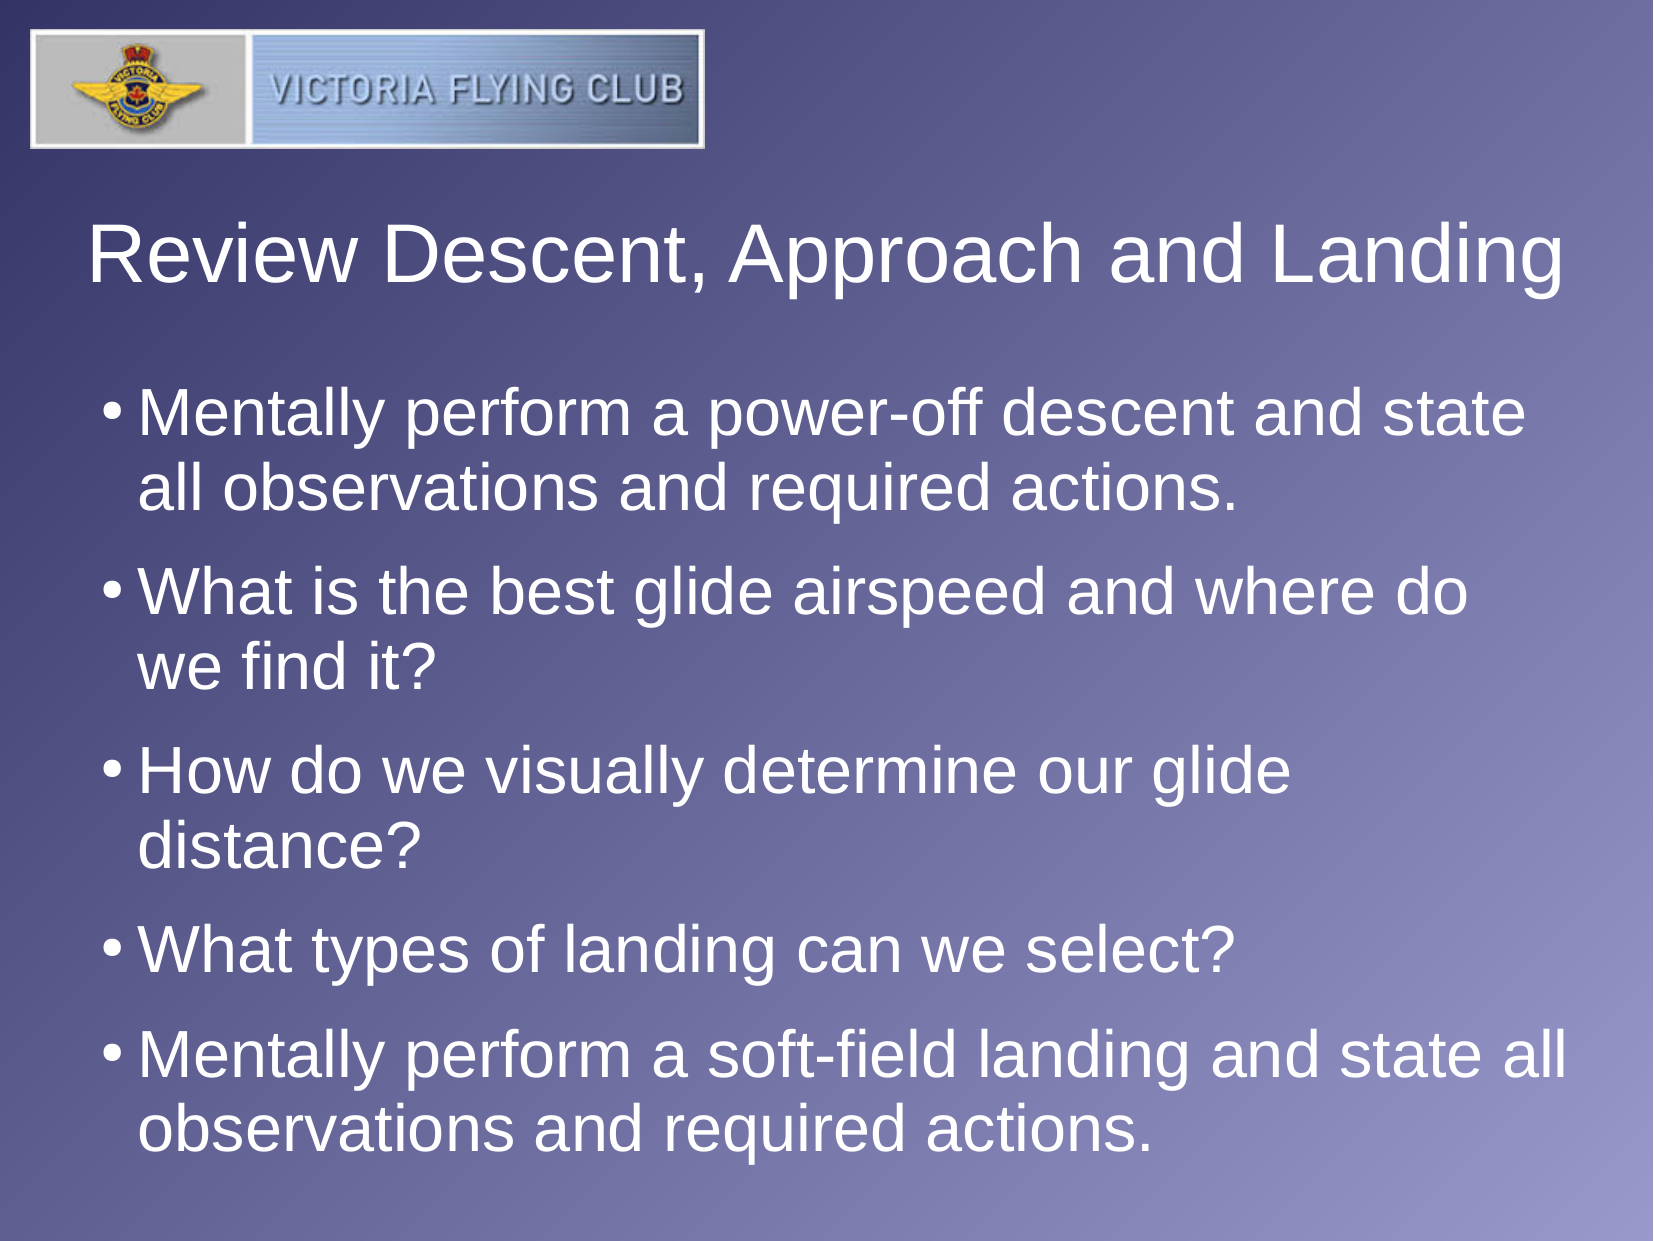

# Review Descent, Approach and Landing
Mentally perform a power-off descent and state all observations and required actions.
What is the best glide airspeed and where do we find it?
How do we visually determine our glide distance?
What types of landing can we select?
Mentally perform a soft-field landing and state all observations and required actions.